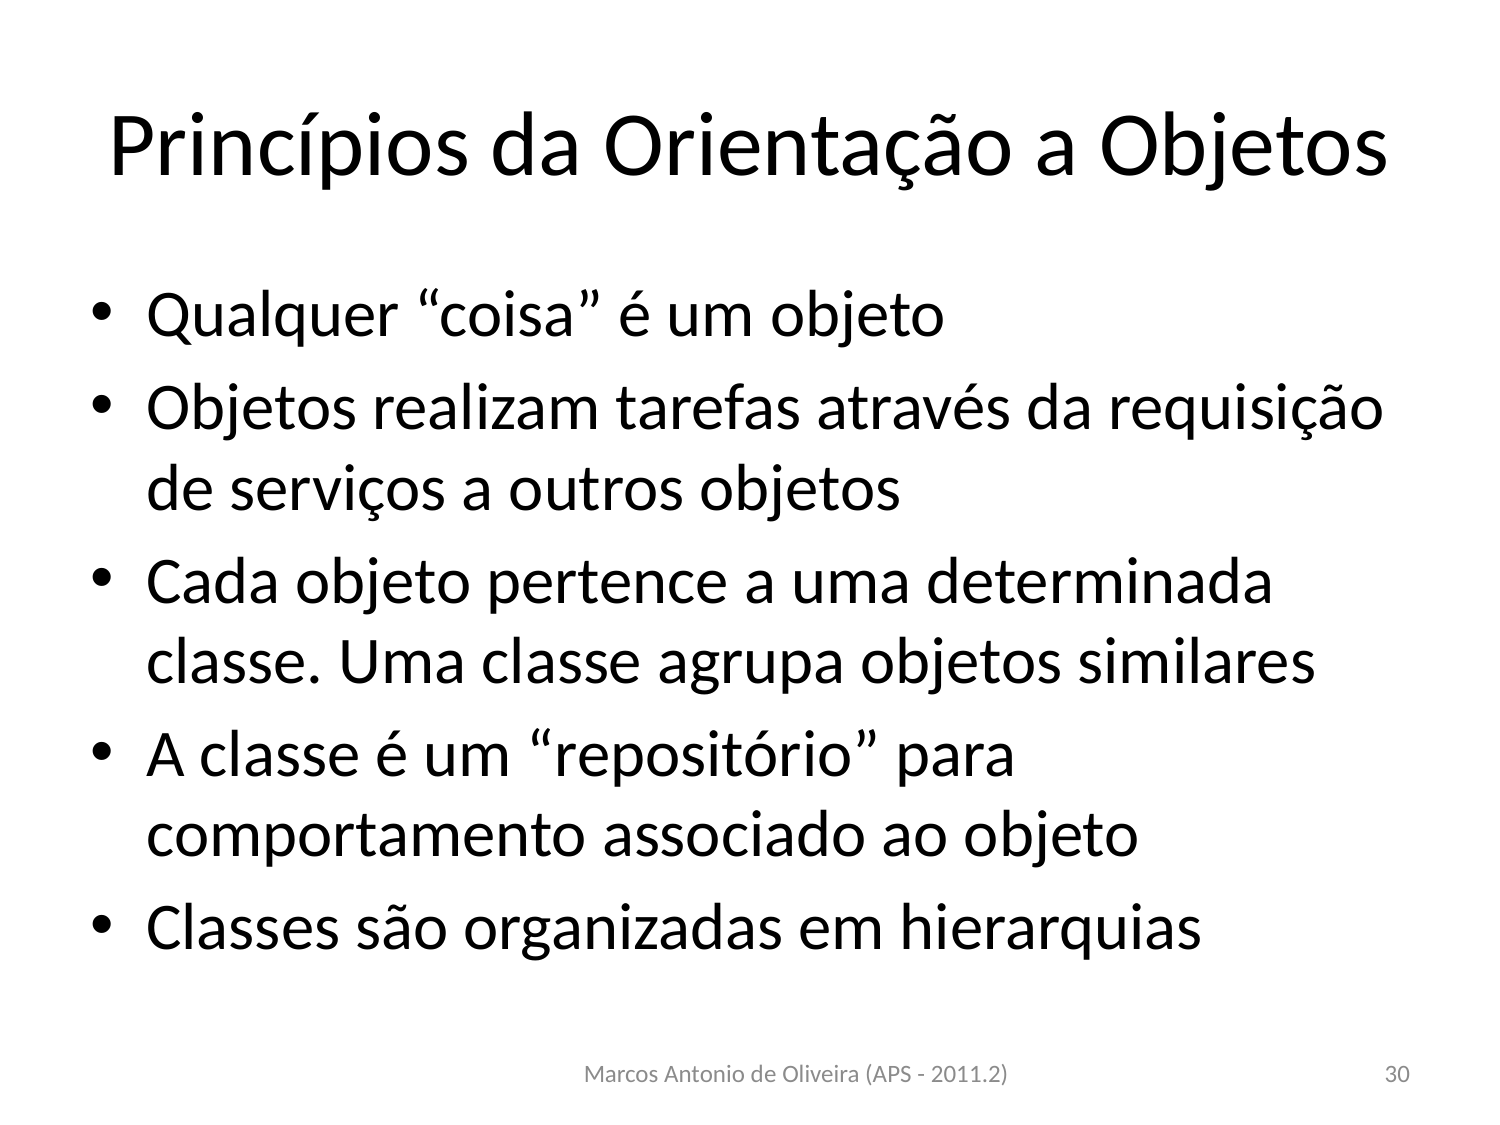

# Princípios da Orientação a Objetos
Qualquer “coisa” é um objeto
Objetos realizam tarefas através da requisição de serviços a outros objetos
Cada objeto pertence a uma determinada classe. Uma classe agrupa objetos similares
A classe é um “repositório” para comportamento associado ao objeto
Classes são organizadas em hierarquias
Marcos Antonio de Oliveira (APS - 2011.2)